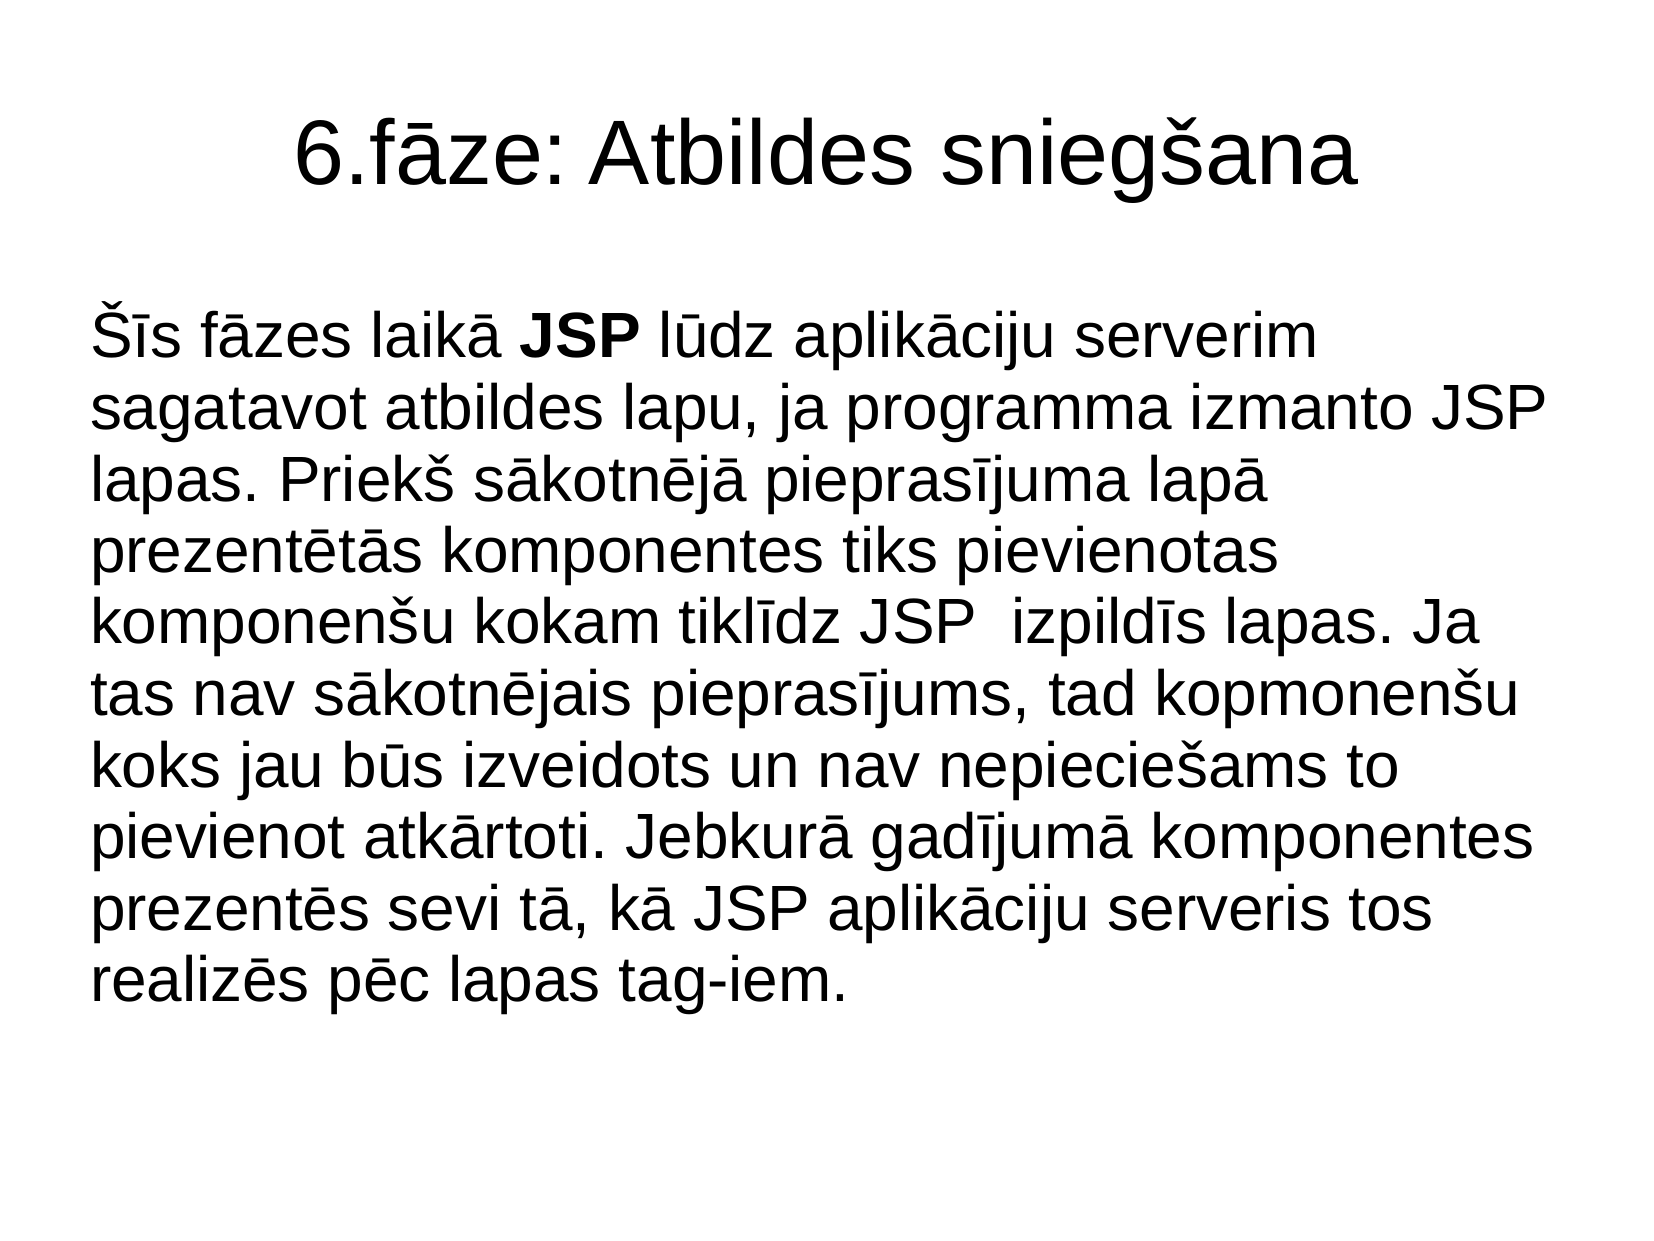

# 6.fāze: Atbildes sniegšana
Šīs fāzes laikā JSP lūdz aplikāciju serverim sagatavot atbildes lapu, ja programma izmanto JSP lapas. Priekš sākotnējā pieprasījuma lapā prezentētās komponentes tiks pievienotas komponenšu kokam tiklīdz JSP izpildīs lapas. Ja tas nav sākotnējais pieprasījums, tad kopmonenšu koks jau būs izveidots un nav nepieciešams to pievienot atkārtoti. Jebkurā gadījumā komponentes prezentēs sevi tā, kā JSP aplikāciju serveris tos realizēs pēc lapas tag-iem.